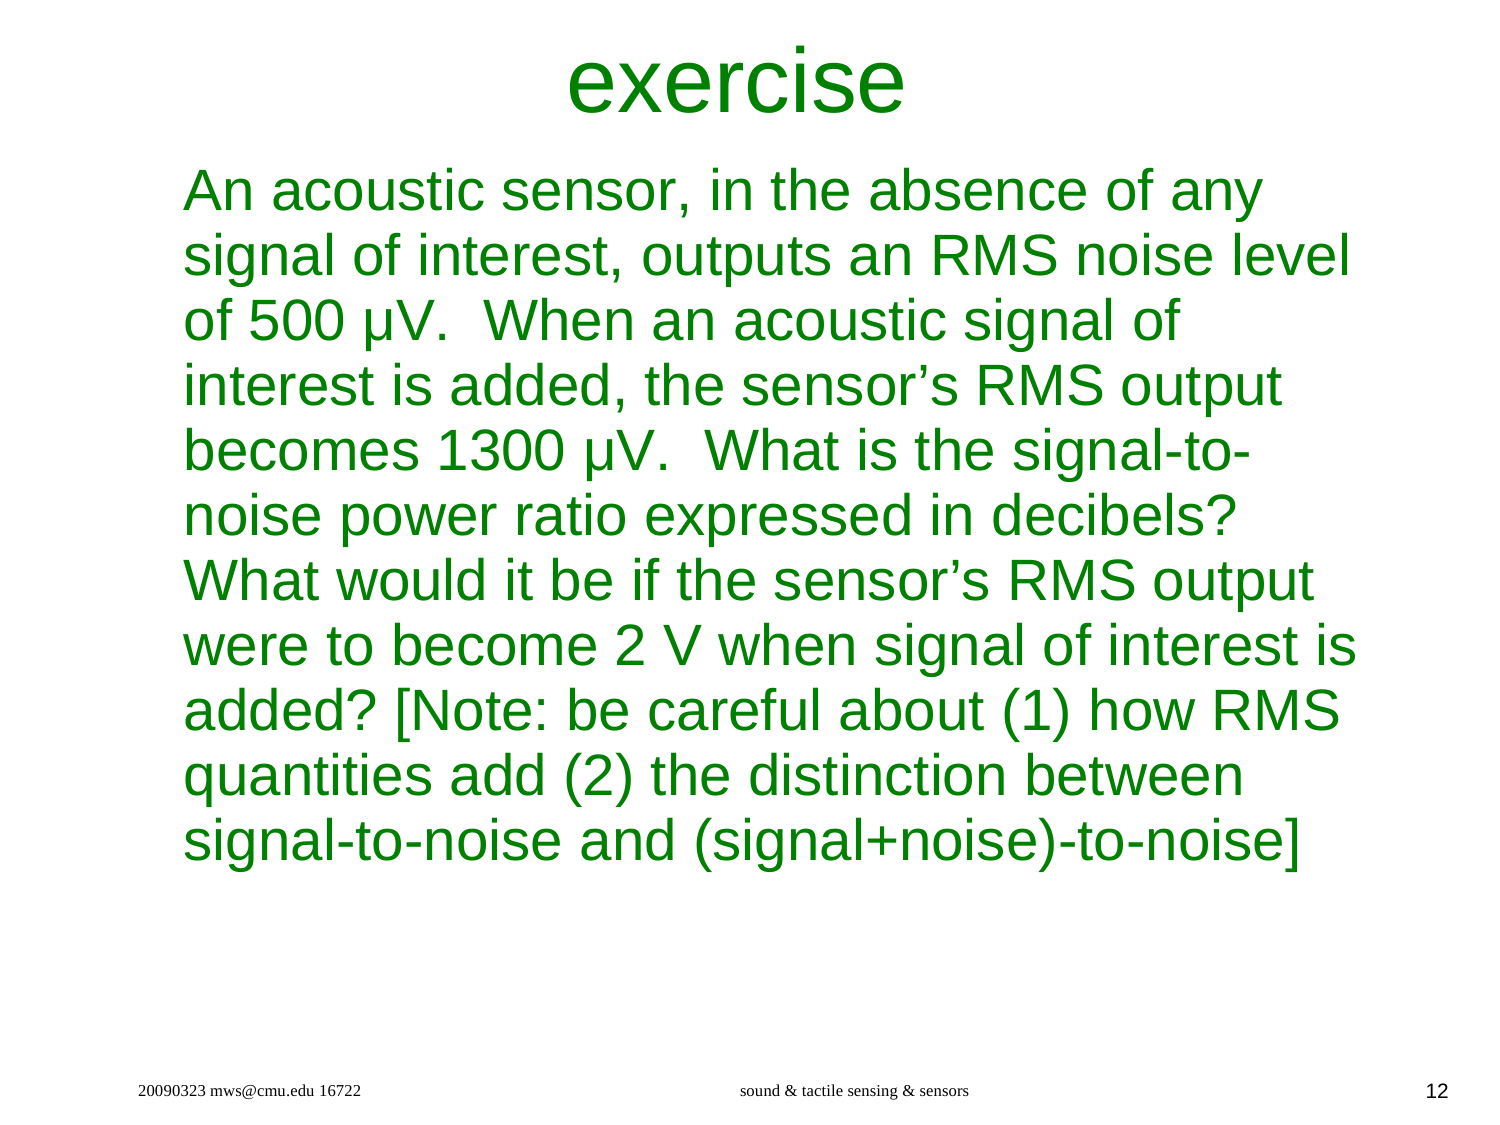

# exercise
An acoustic sensor, in the absence of any signal of interest, outputs an RMS noise level of 500 μV. When an acoustic signal of interest is added, the sensor’s RMS output becomes 1300 μV. What is the signal-to-noise power ratio expressed in decibels? What would it be if the sensor’s RMS output were to become 2 V when signal of interest is added? [Note: be careful about (1) how RMS quantities add (2) the distinction between signal-to-noise and (signal+noise)-to-noise]
12
20090323 mws@cmu.edu 16722
sound & tactile sensing & sensors